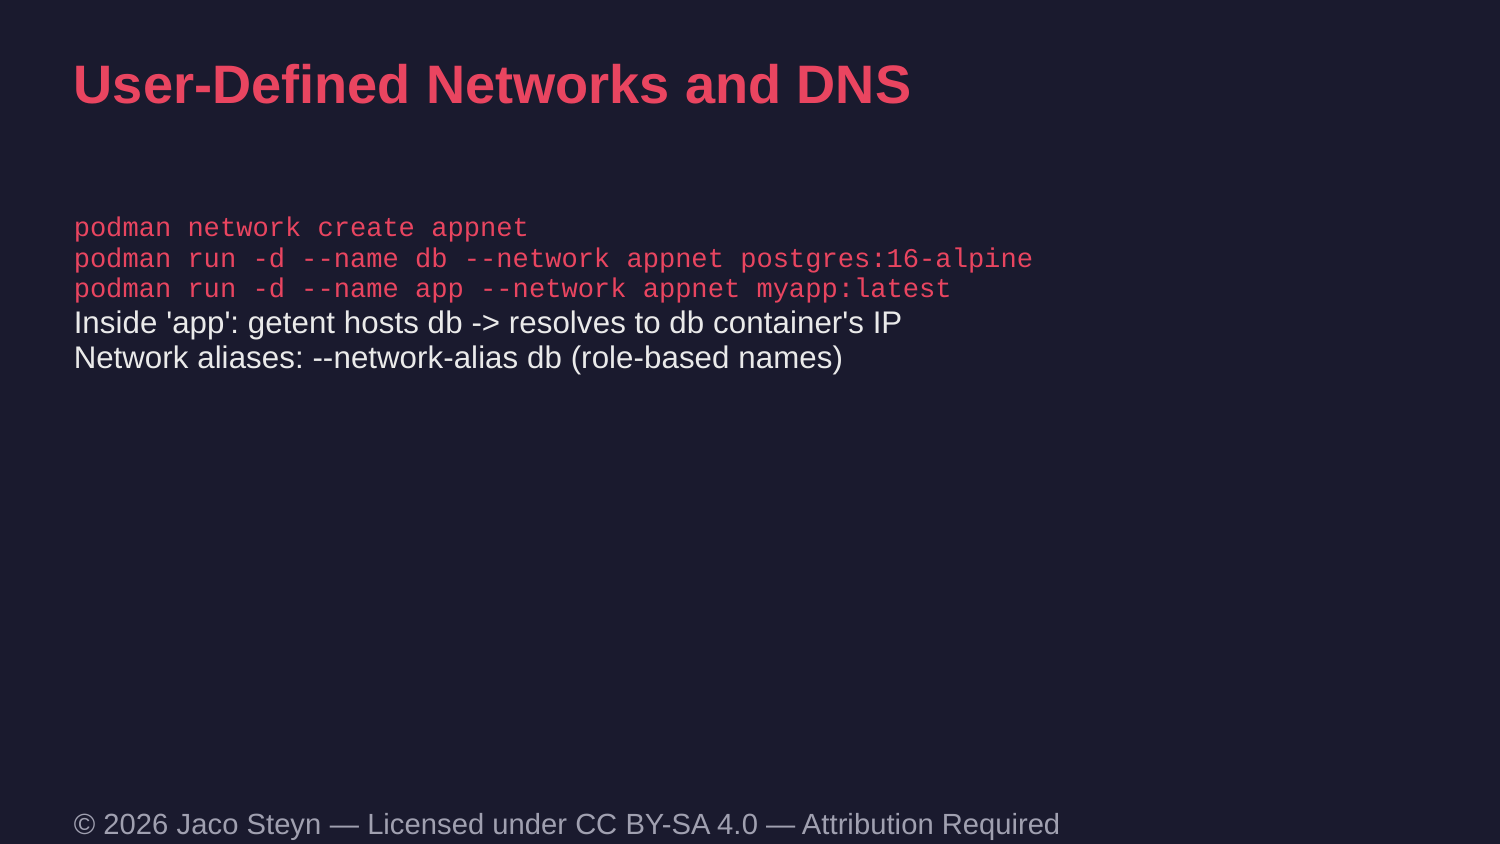

User-Defined Networks and DNS
podman network create appnet
podman run -d --name db --network appnet postgres:16-alpine
podman run -d --name app --network appnet myapp:latest
Inside 'app': getent hosts db -> resolves to db container's IP
Network aliases: --network-alias db (role-based names)
© 2026 Jaco Steyn — Licensed under CC BY-SA 4.0 — Attribution Required